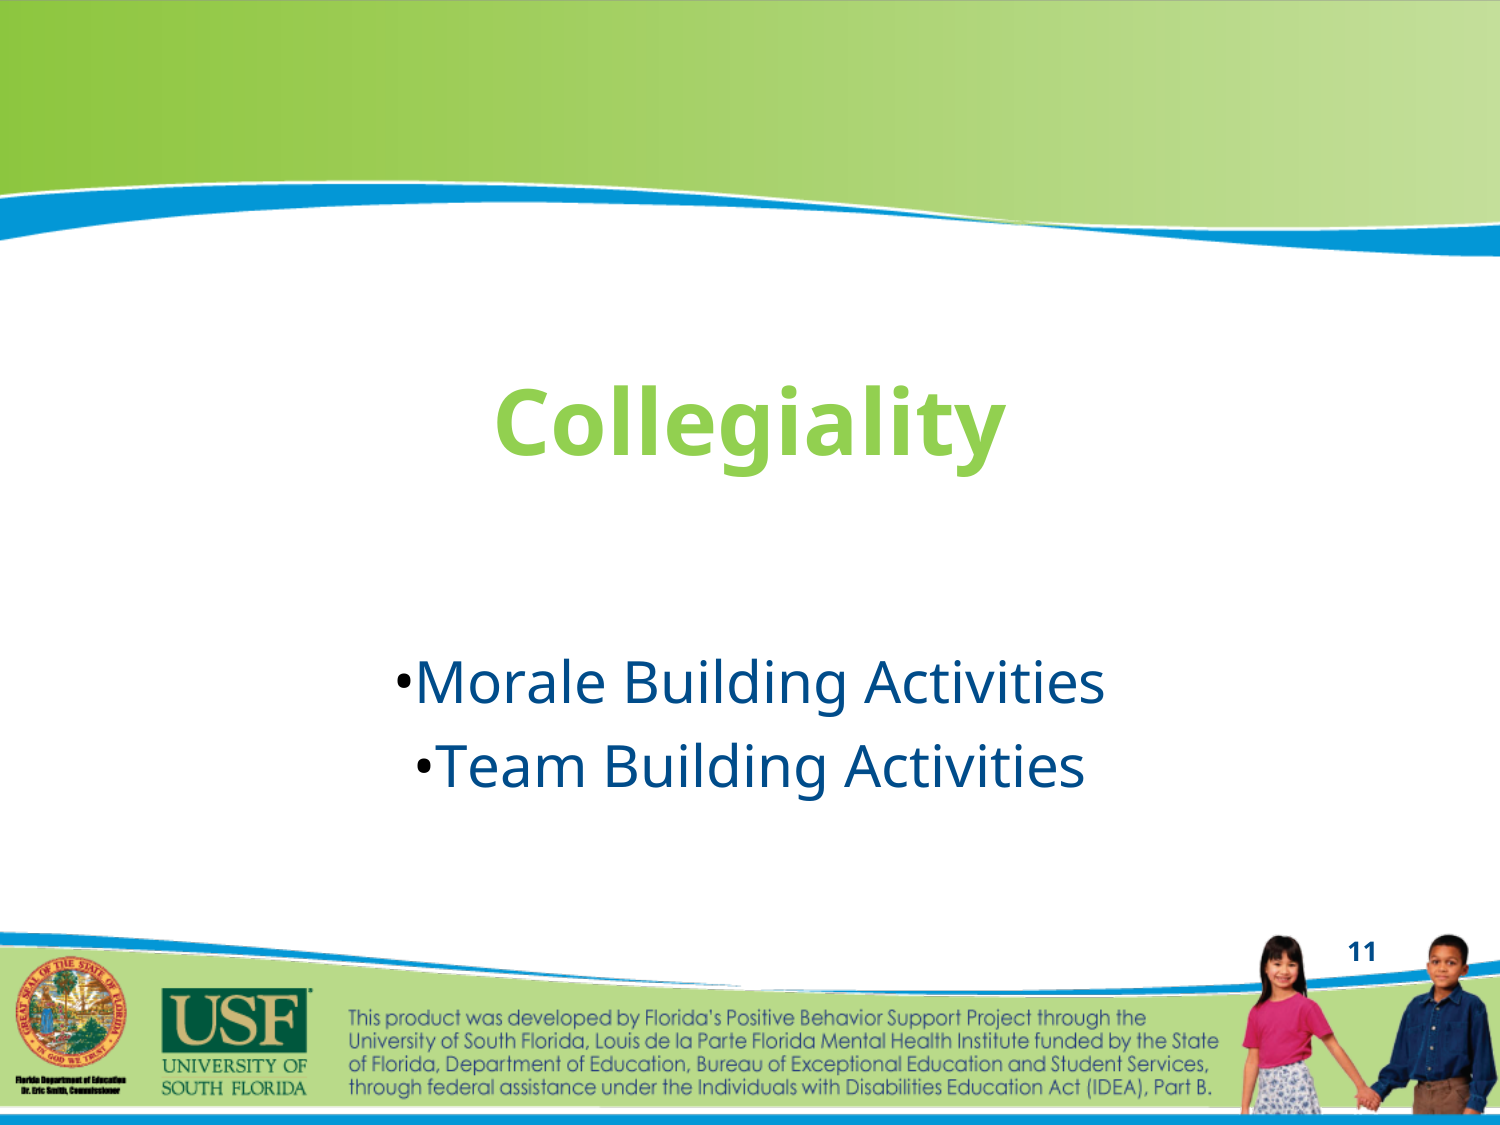

# Collegiality
Morale Building Activities
Team Building Activities